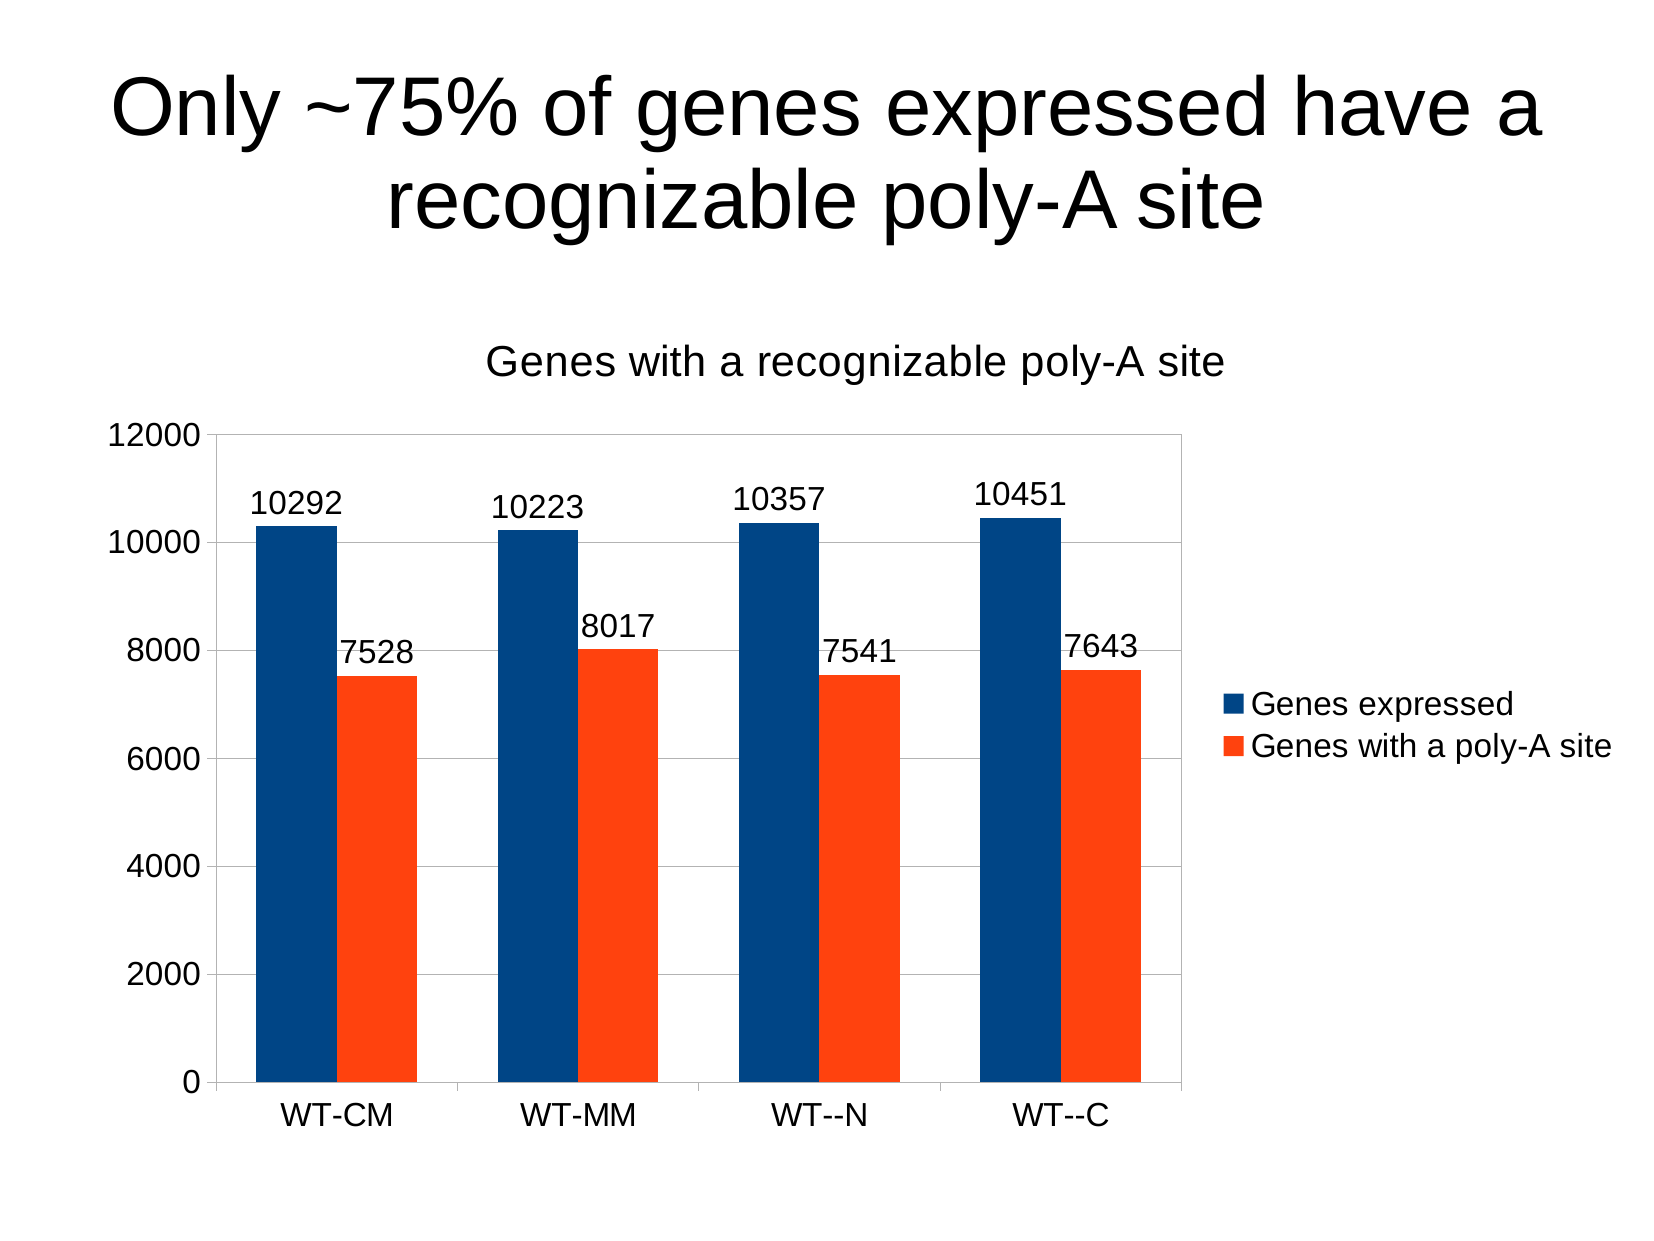

# Only ~75% of genes expressed have a recognizable poly-A site
### Chart: Genes with a recognizable poly-A site
| Category | Genes expressed | Genes with a poly-A site |
|---|---|---|
| WT-CM | 10292.0 | 7528.0 |
| WT-MM | 10223.0 | 8017.0 |
| WT--N | 10357.0 | 7541.0 |
| WT--C | 10451.0 | 7643.0 |